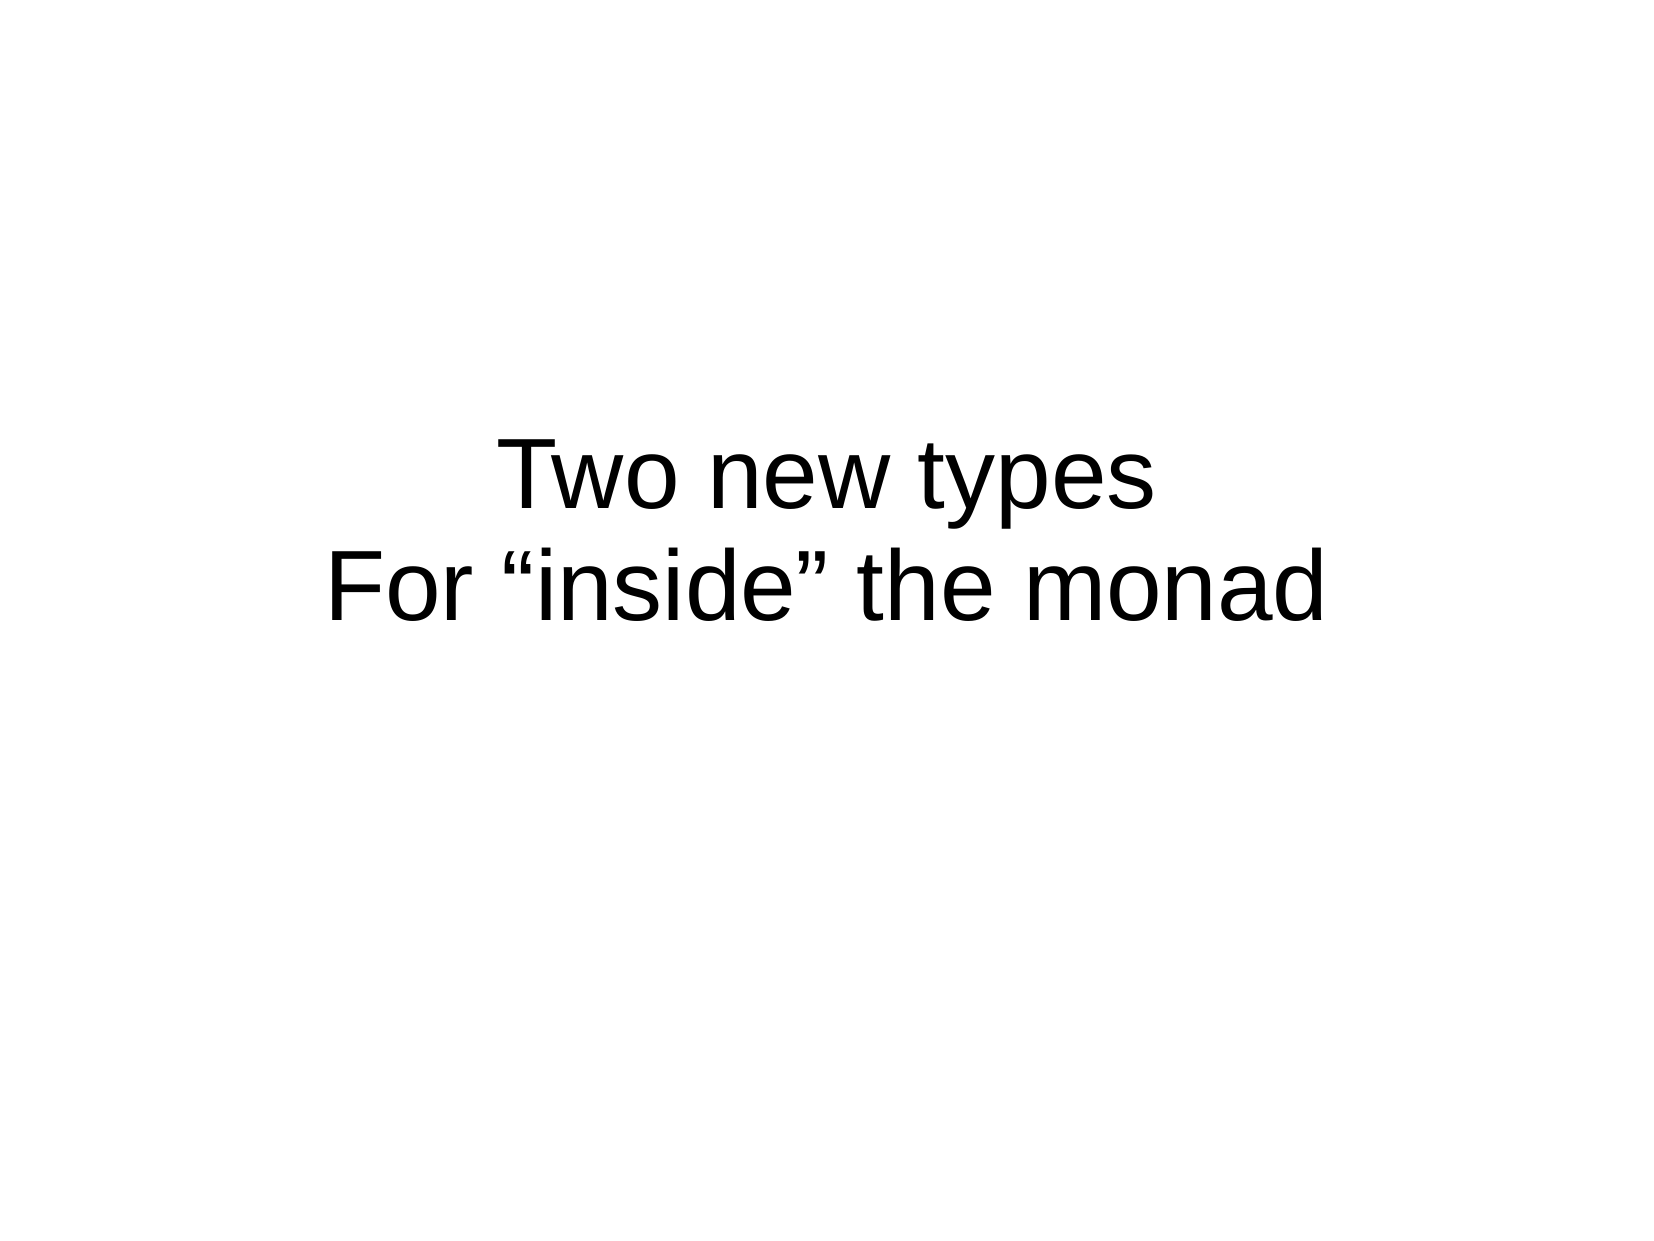

# Two new types
For “inside” the monad